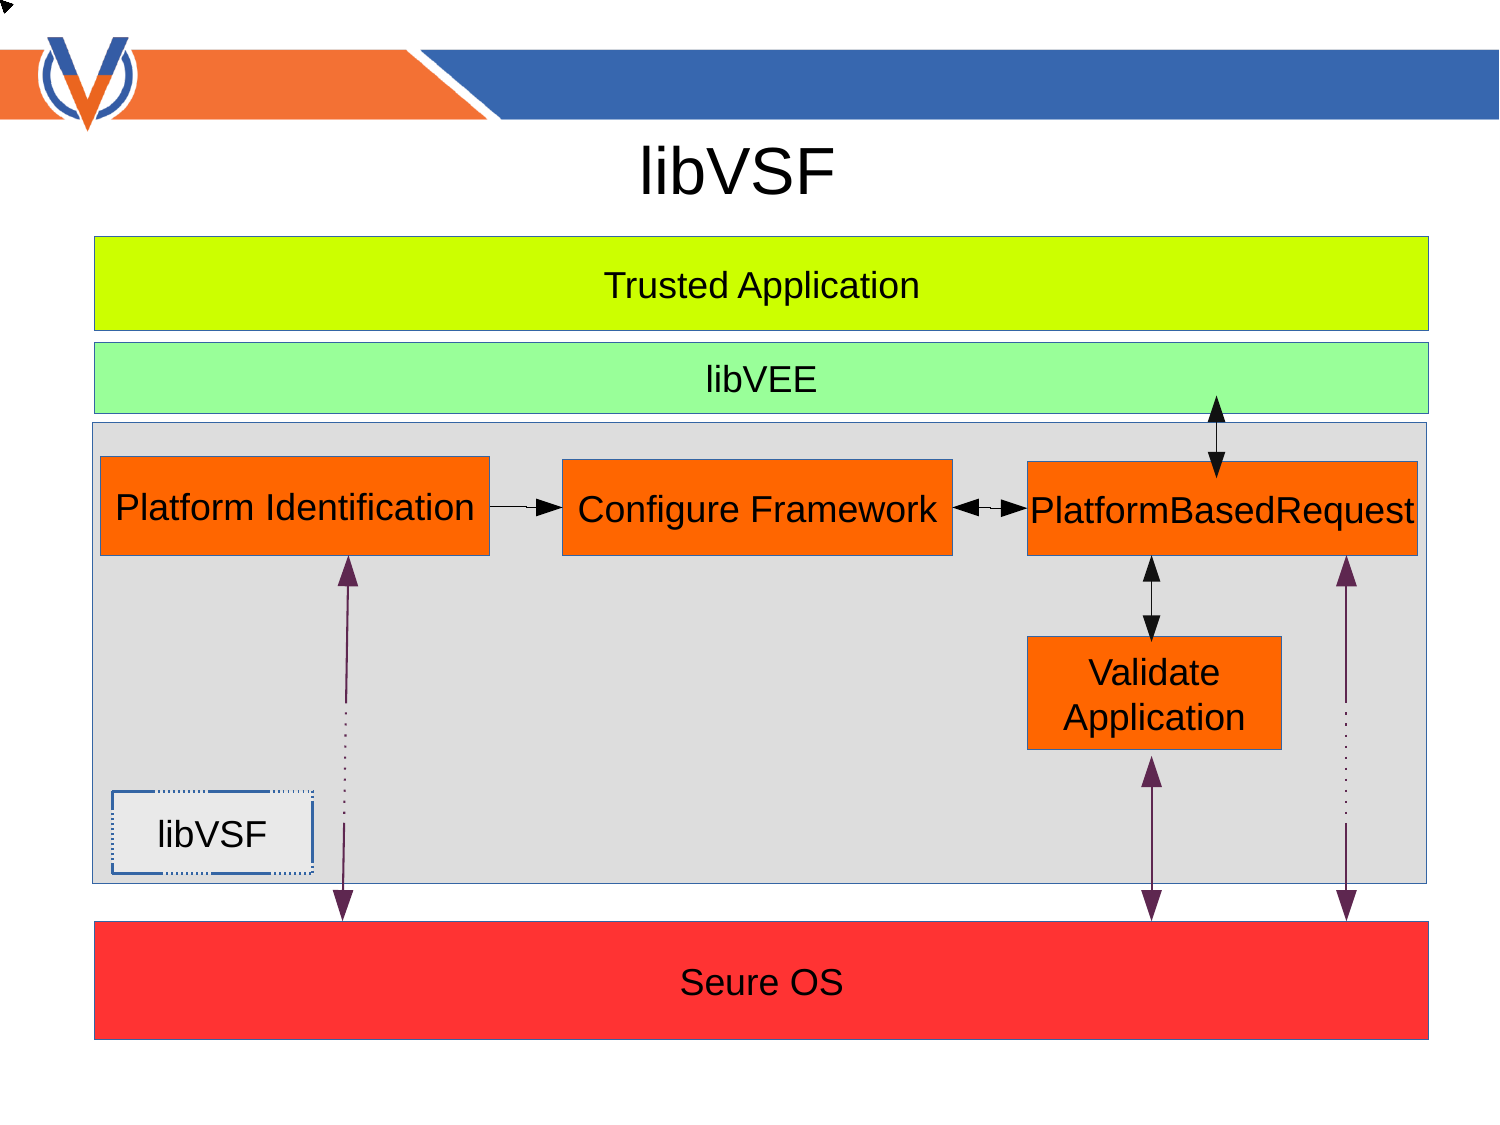

libVSF
Trusted Application
libVEE
Platform Identification
Configure Framework
PlatformBasedRequest
Validate
Application
libVSF
Seure OS